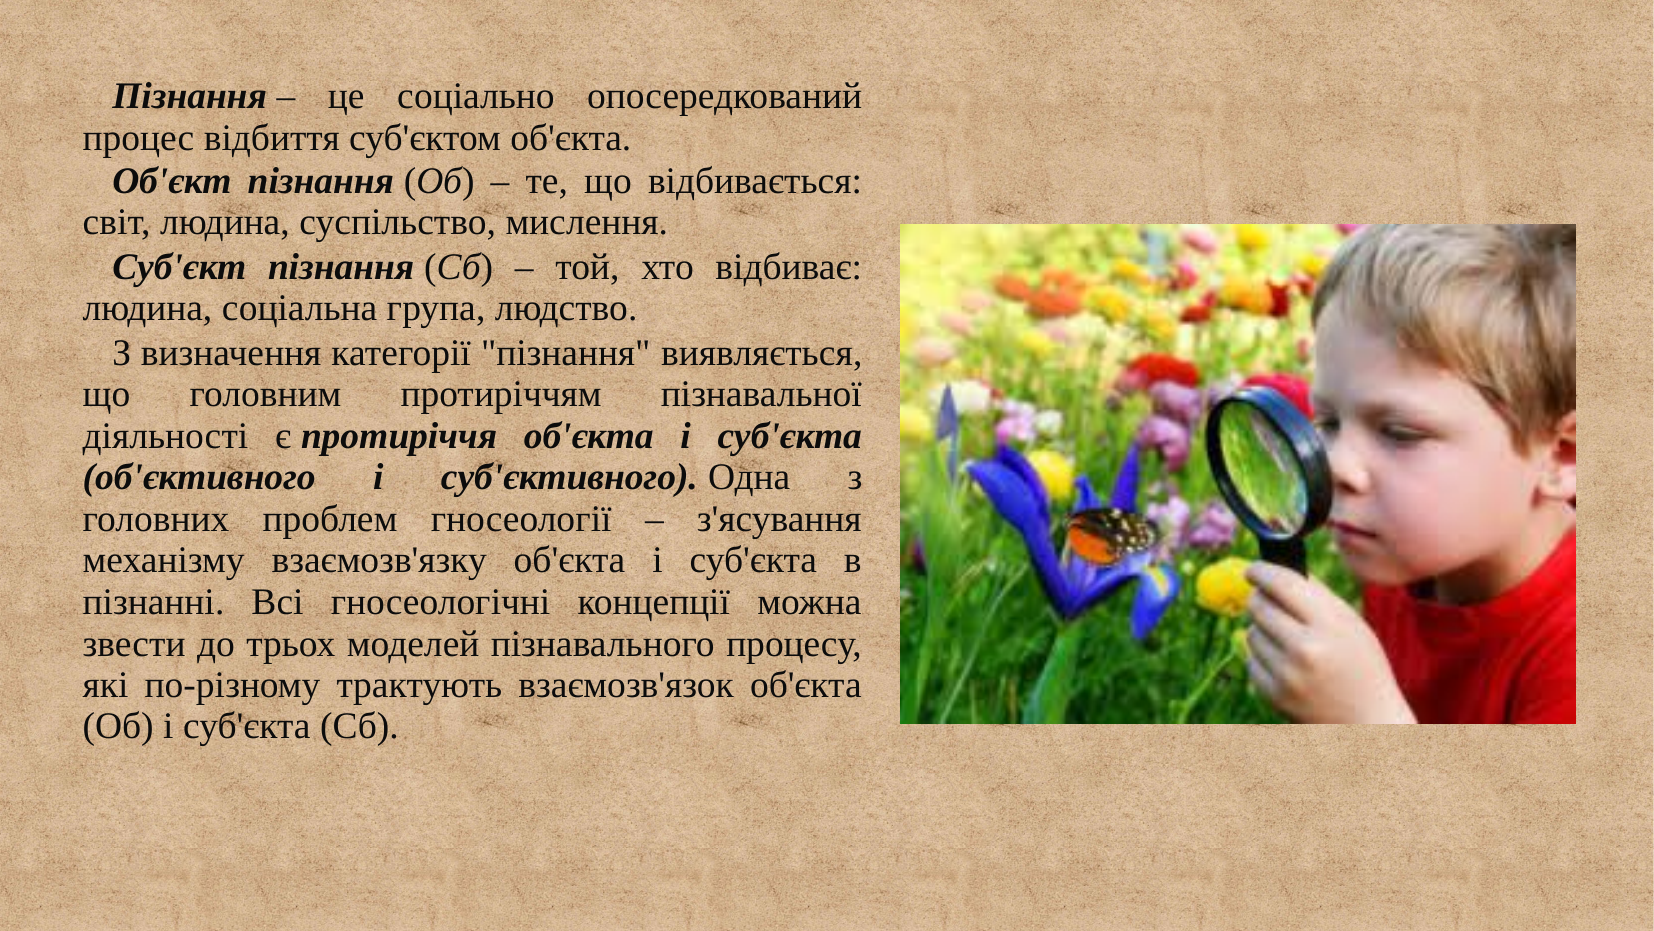

#
Пізнання – це соціально опосередкований процес відбиття суб'єктом об'єкта.
Об'єкт пізнання (Об) – те, що відбивається: світ, людина, суспільство, мислення.
Суб'єкт пізнання (Сб) – той, хто відбиває: людина, соціальна група, людство.
З визначення категорії "пізнання" виявляється, що головним протиріччям пізнавальної діяльності є протиріччя об'єкта і суб'єкта (об'єктивного і суб'єктивного). Одна з головних проблем гносеології – з'ясування механізму взаємозв'язку об'єкта і суб'єкта в пізнанні. Всі гносеологічні концепції можна звести до трьох моделей пізнавального процесу, які по-різному трактують взаємозв'язок об'єкта (Об) і суб'єкта (Сб).